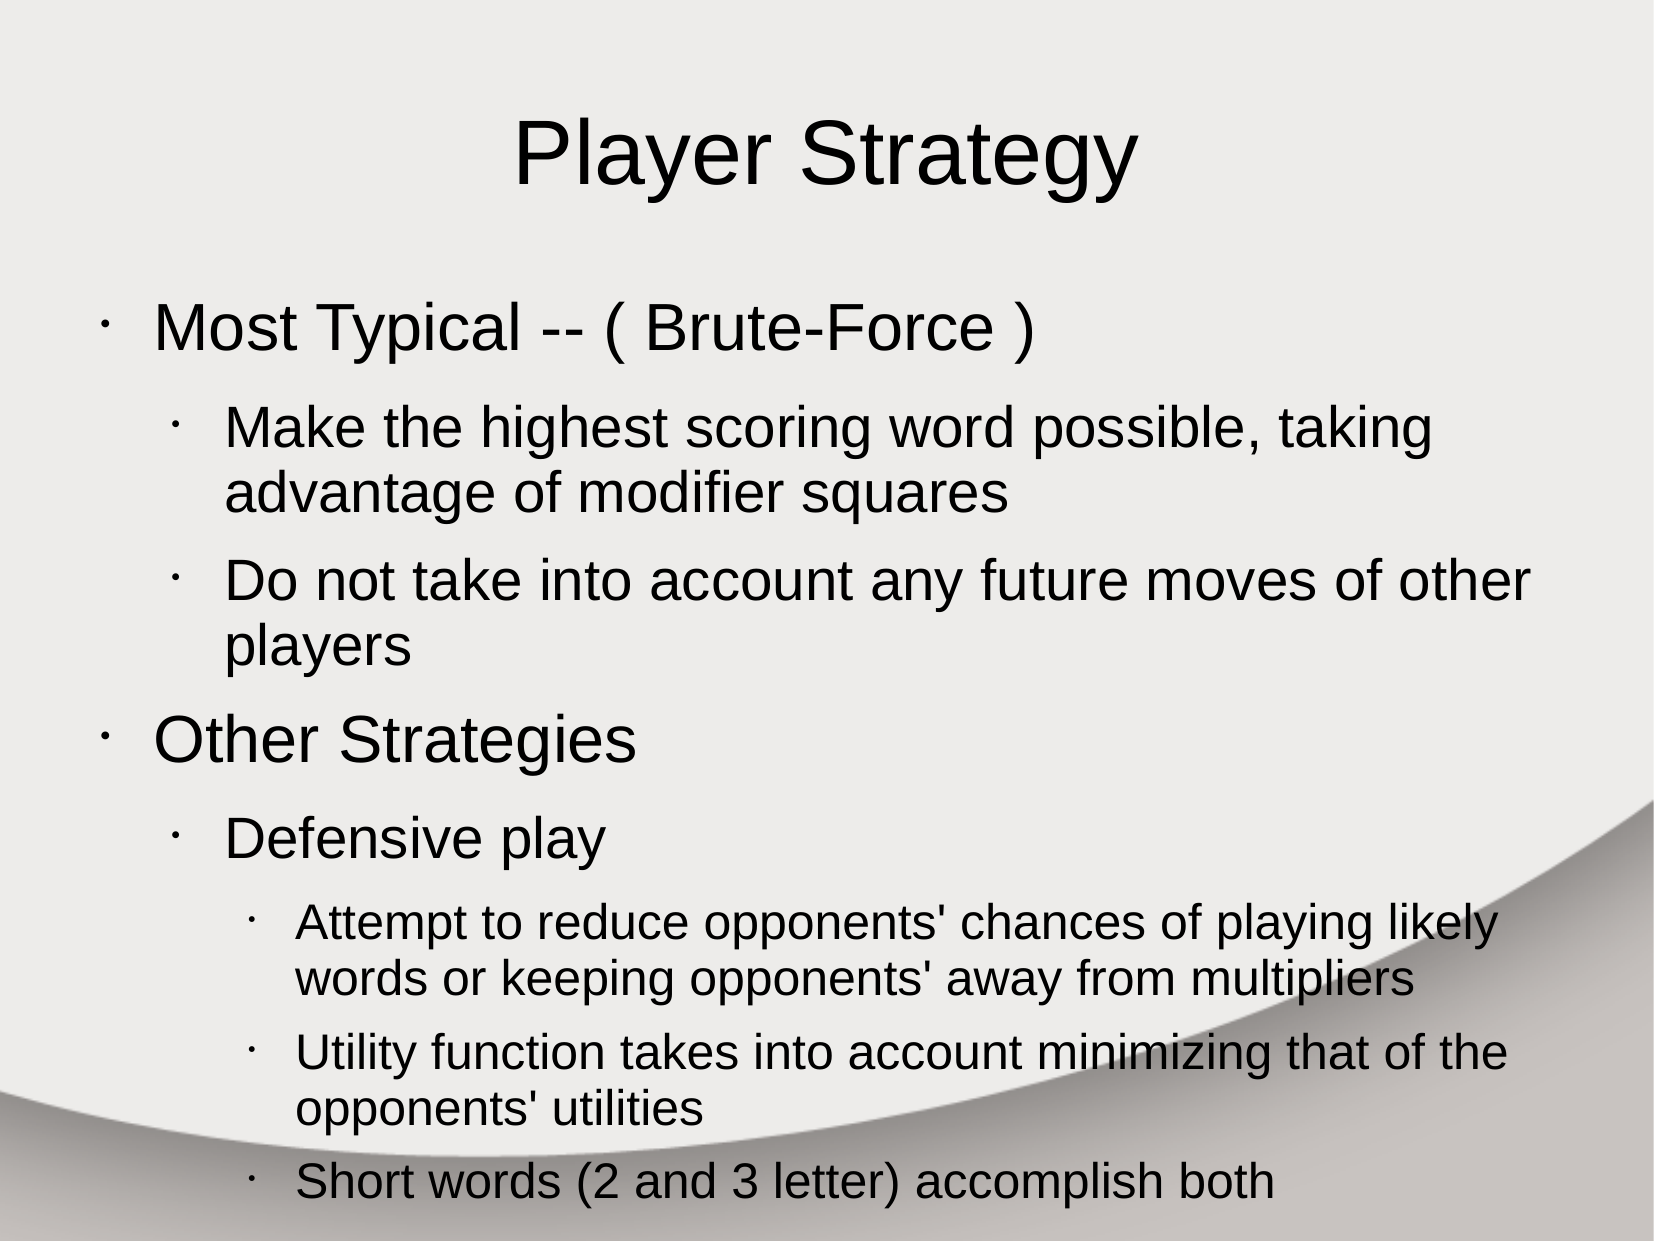

# Player Strategy
Most Typical -- ( Brute-Force )
Make the highest scoring word possible, taking advantage of modifier squares
Do not take into account any future moves of other players
Other Strategies
Defensive play
Attempt to reduce opponents' chances of playing likely words or keeping opponents' away from multipliers
Utility function takes into account minimizing that of the opponents' utilities
Short words (2 and 3 letter) accomplish both